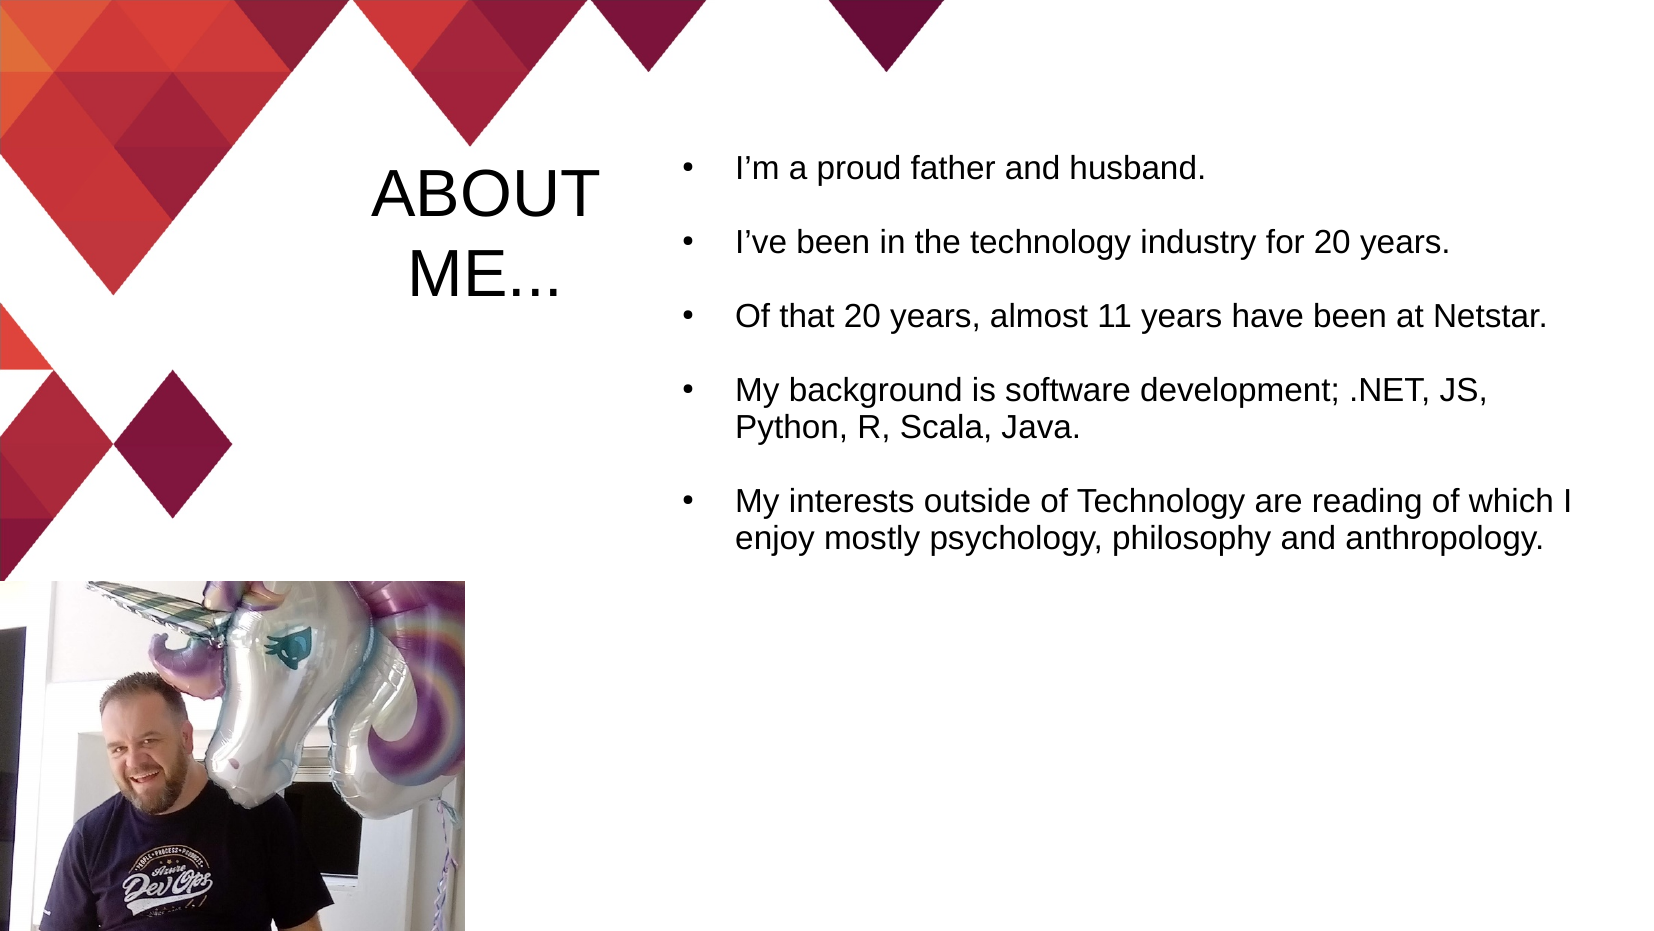

# About me...
I’m a proud father and husband.
I’ve been in the technology industry for 20 years.
Of that 20 years, almost 11 years have been at Netstar.
My background is software development; .NET, JS, Python, R, Scala, Java.
My interests outside of Technology are reading of which I enjoy mostly psychology, philosophy and anthropology.